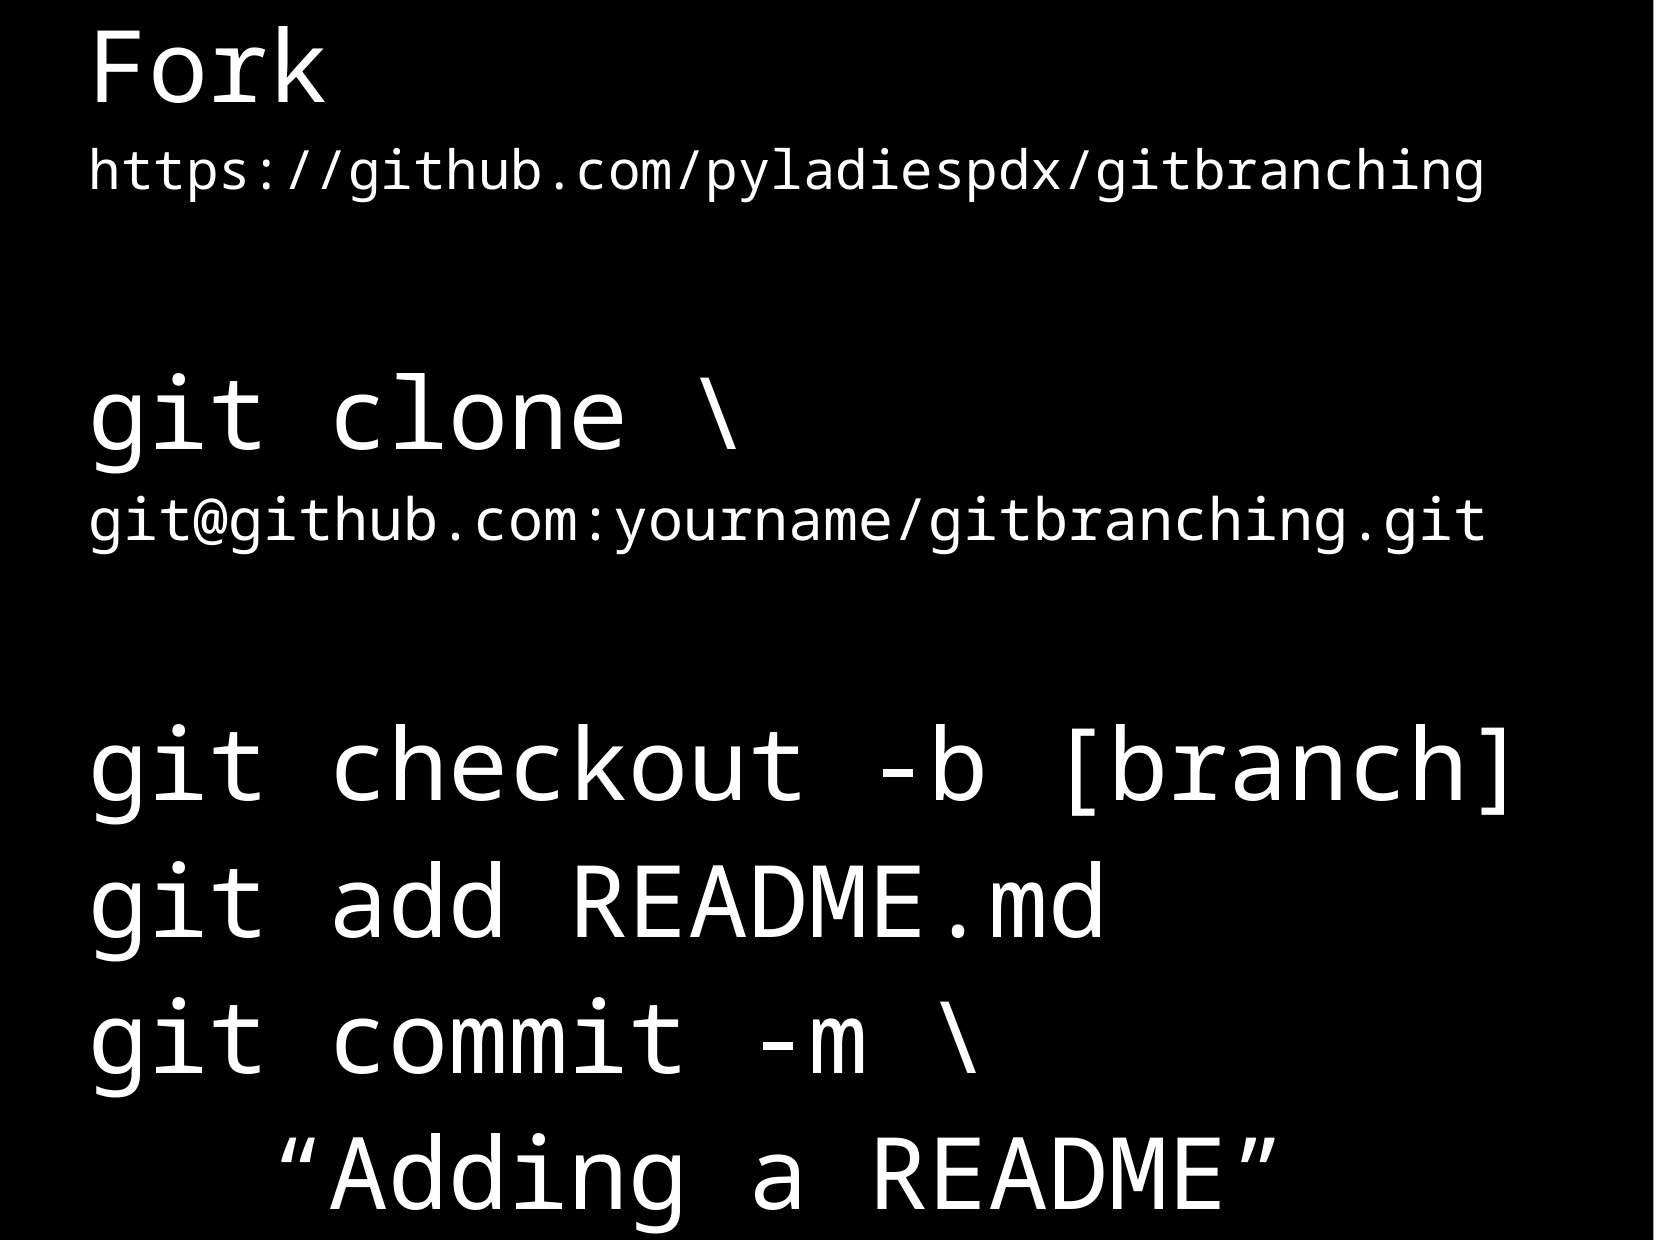

# Fetch a repo from Github:
Fork https://github.com/pyladiespdx/gitbranching
git clone \ git@github.com:yourname/gitbranching.git
git checkout -b [branch]
git add README.md
git commit -m \
 “Adding a README”